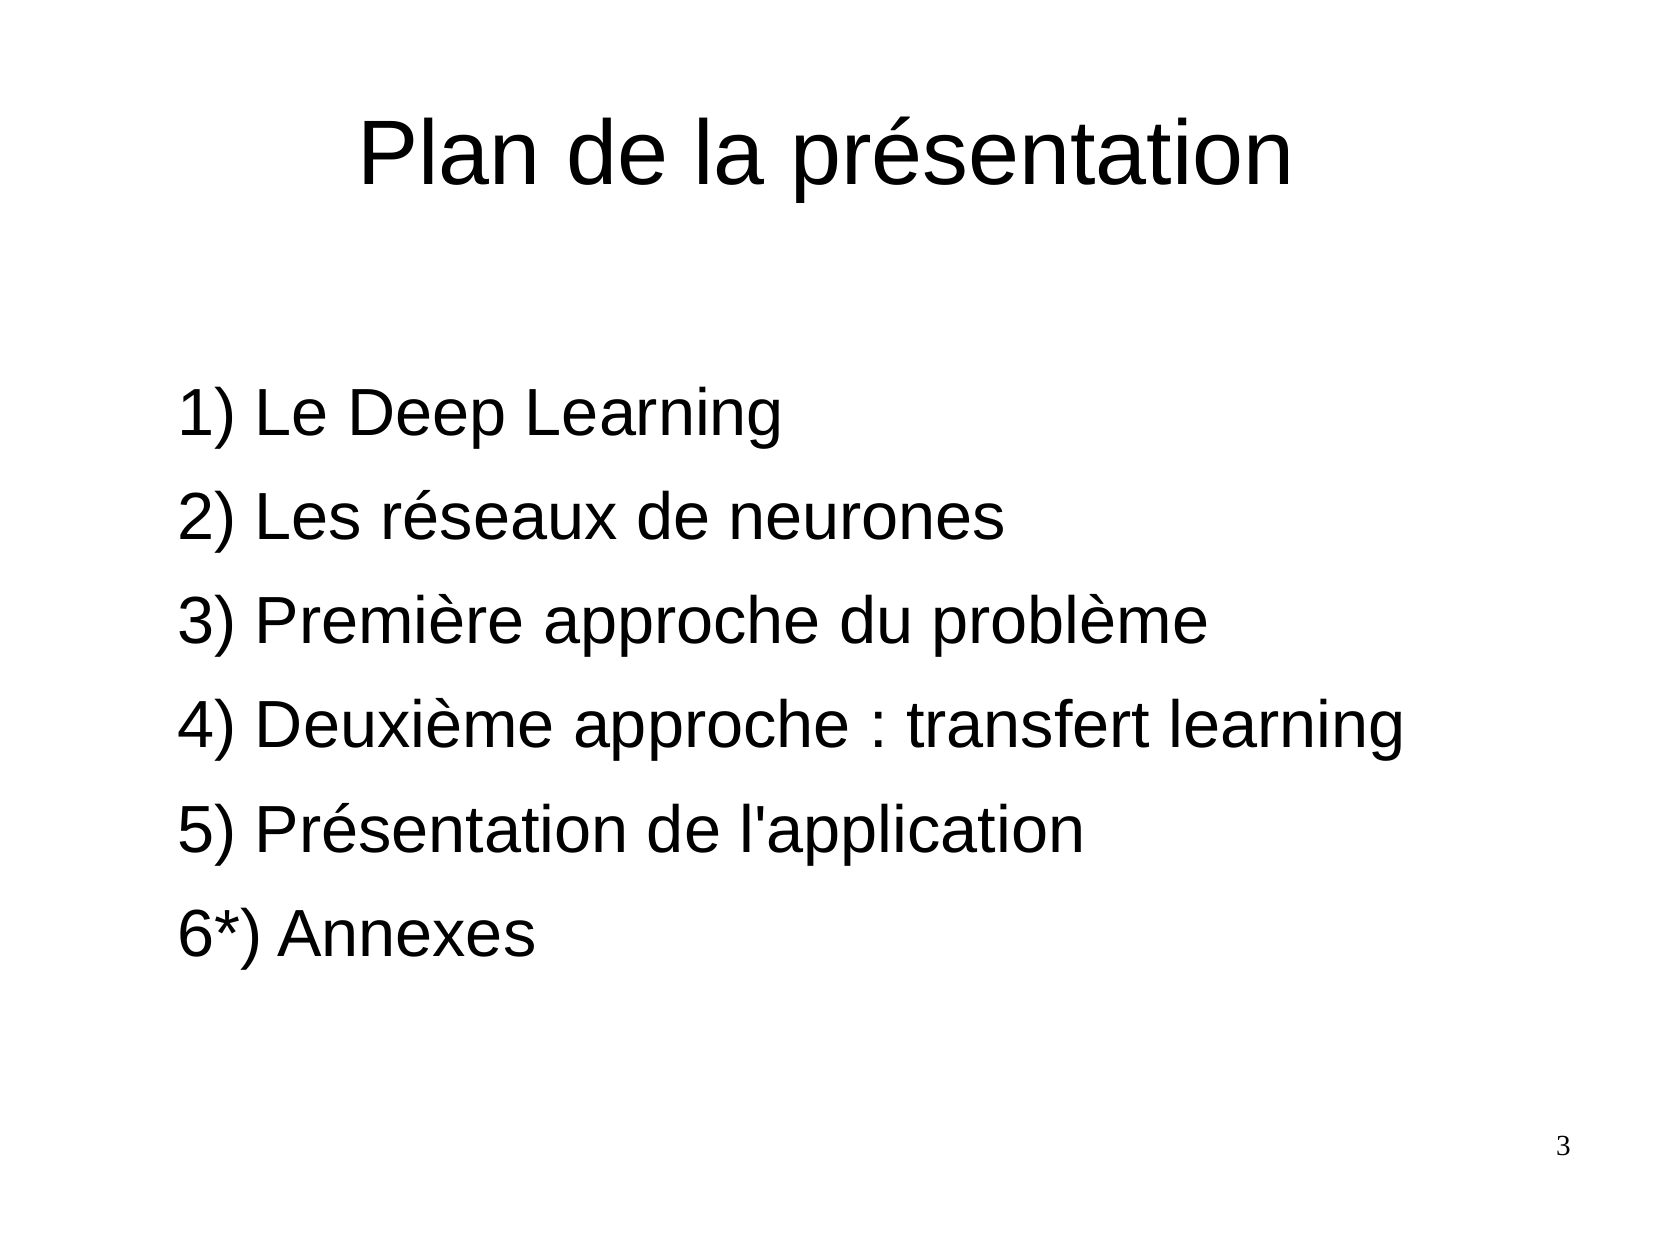

# Plan de la présentation
1) Le Deep Learning
2) Les réseaux de neurones
3) Première approche du problème
4) Deuxième approche : transfert learning
5) Présentation de l'application
6*) Annexes
3